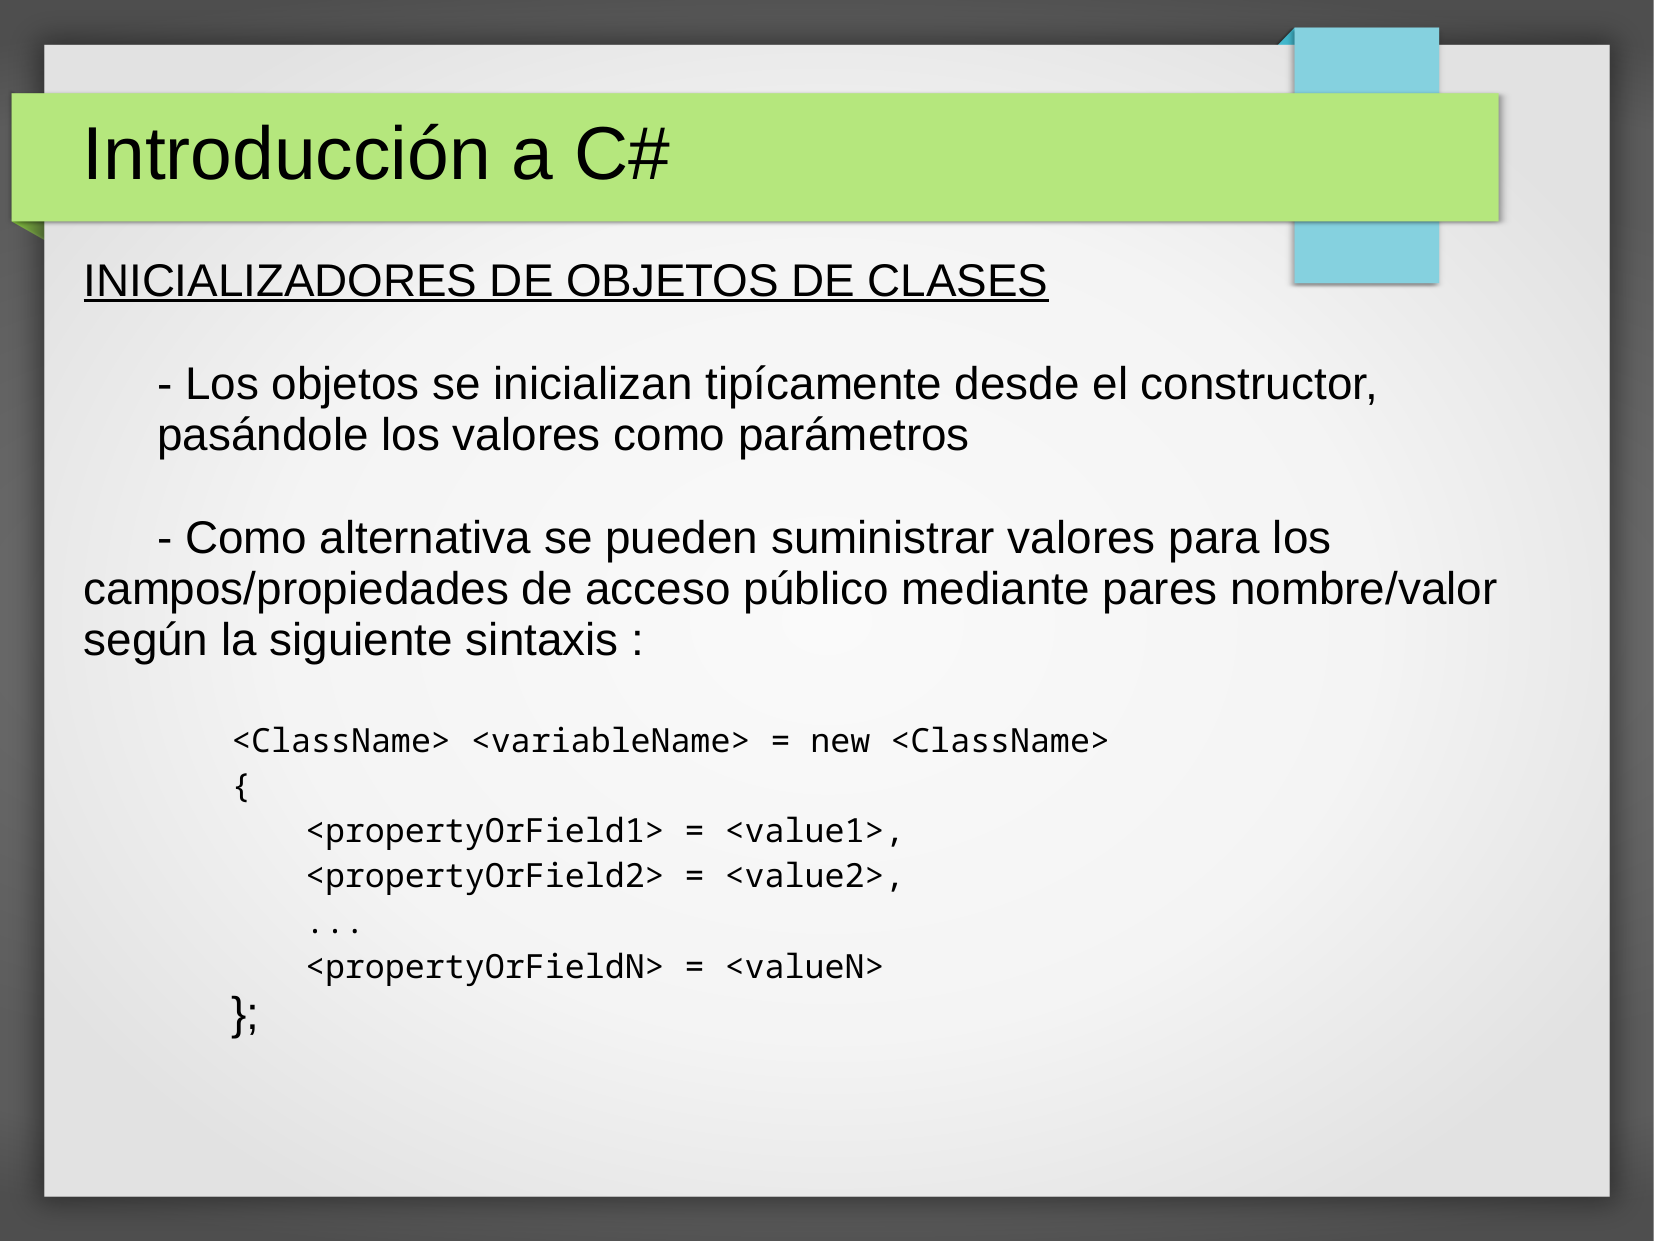

# Introducción a C#
INICIALIZADORES DE OBJETOS DE CLASES
	- Los objetos se inicializan tipícamente desde el constructor, 			pasándole los valores como parámetros
	- Como alternativa se pueden suministrar valores para los campos/propiedades de acceso público mediante pares nombre/valor según la siguiente sintaxis :
		<ClassName> <variableName> = new <ClassName>
		{
			<propertyOrField1> = <value1>,
			<propertyOrField2> = <value2>,
			...
			<propertyOrFieldN> = <valueN>
		};